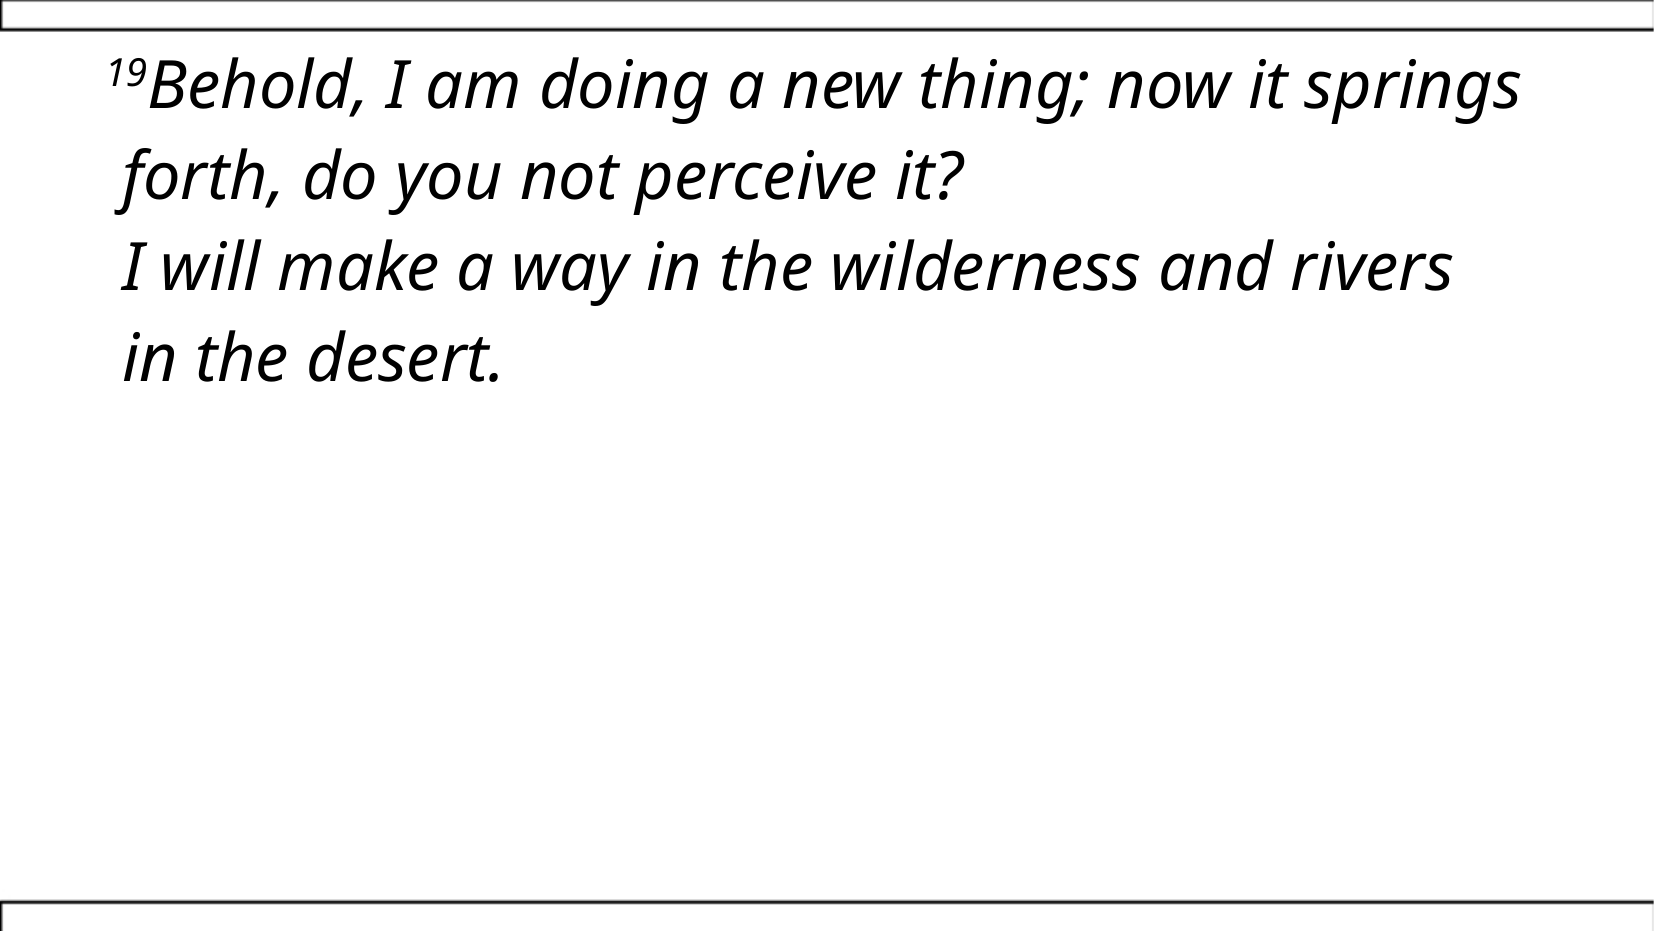

19Behold, I am doing a new thing; now it springs
 forth, do you not perceive it?
 I will make a way in the wilderness and rivers
 in the desert.